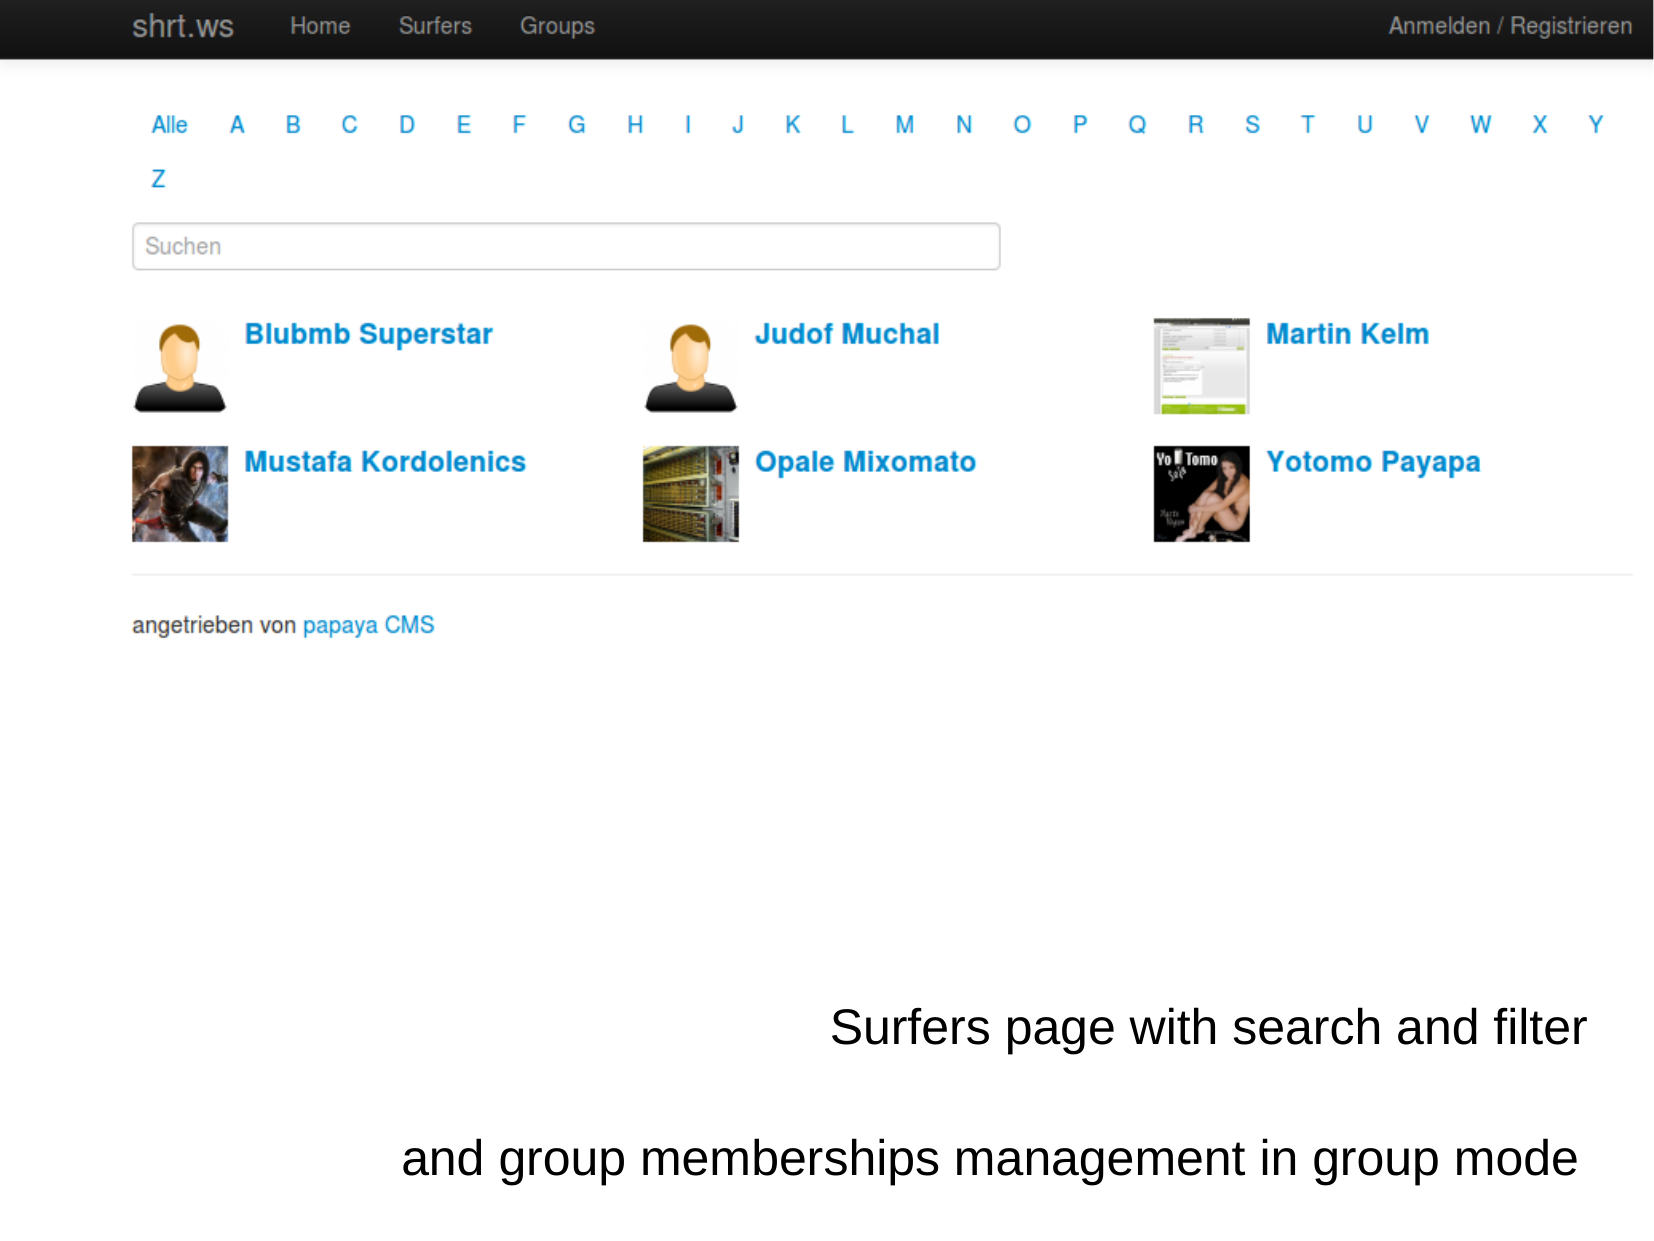

Surfers page with search and filter
and group memberships management in group mode